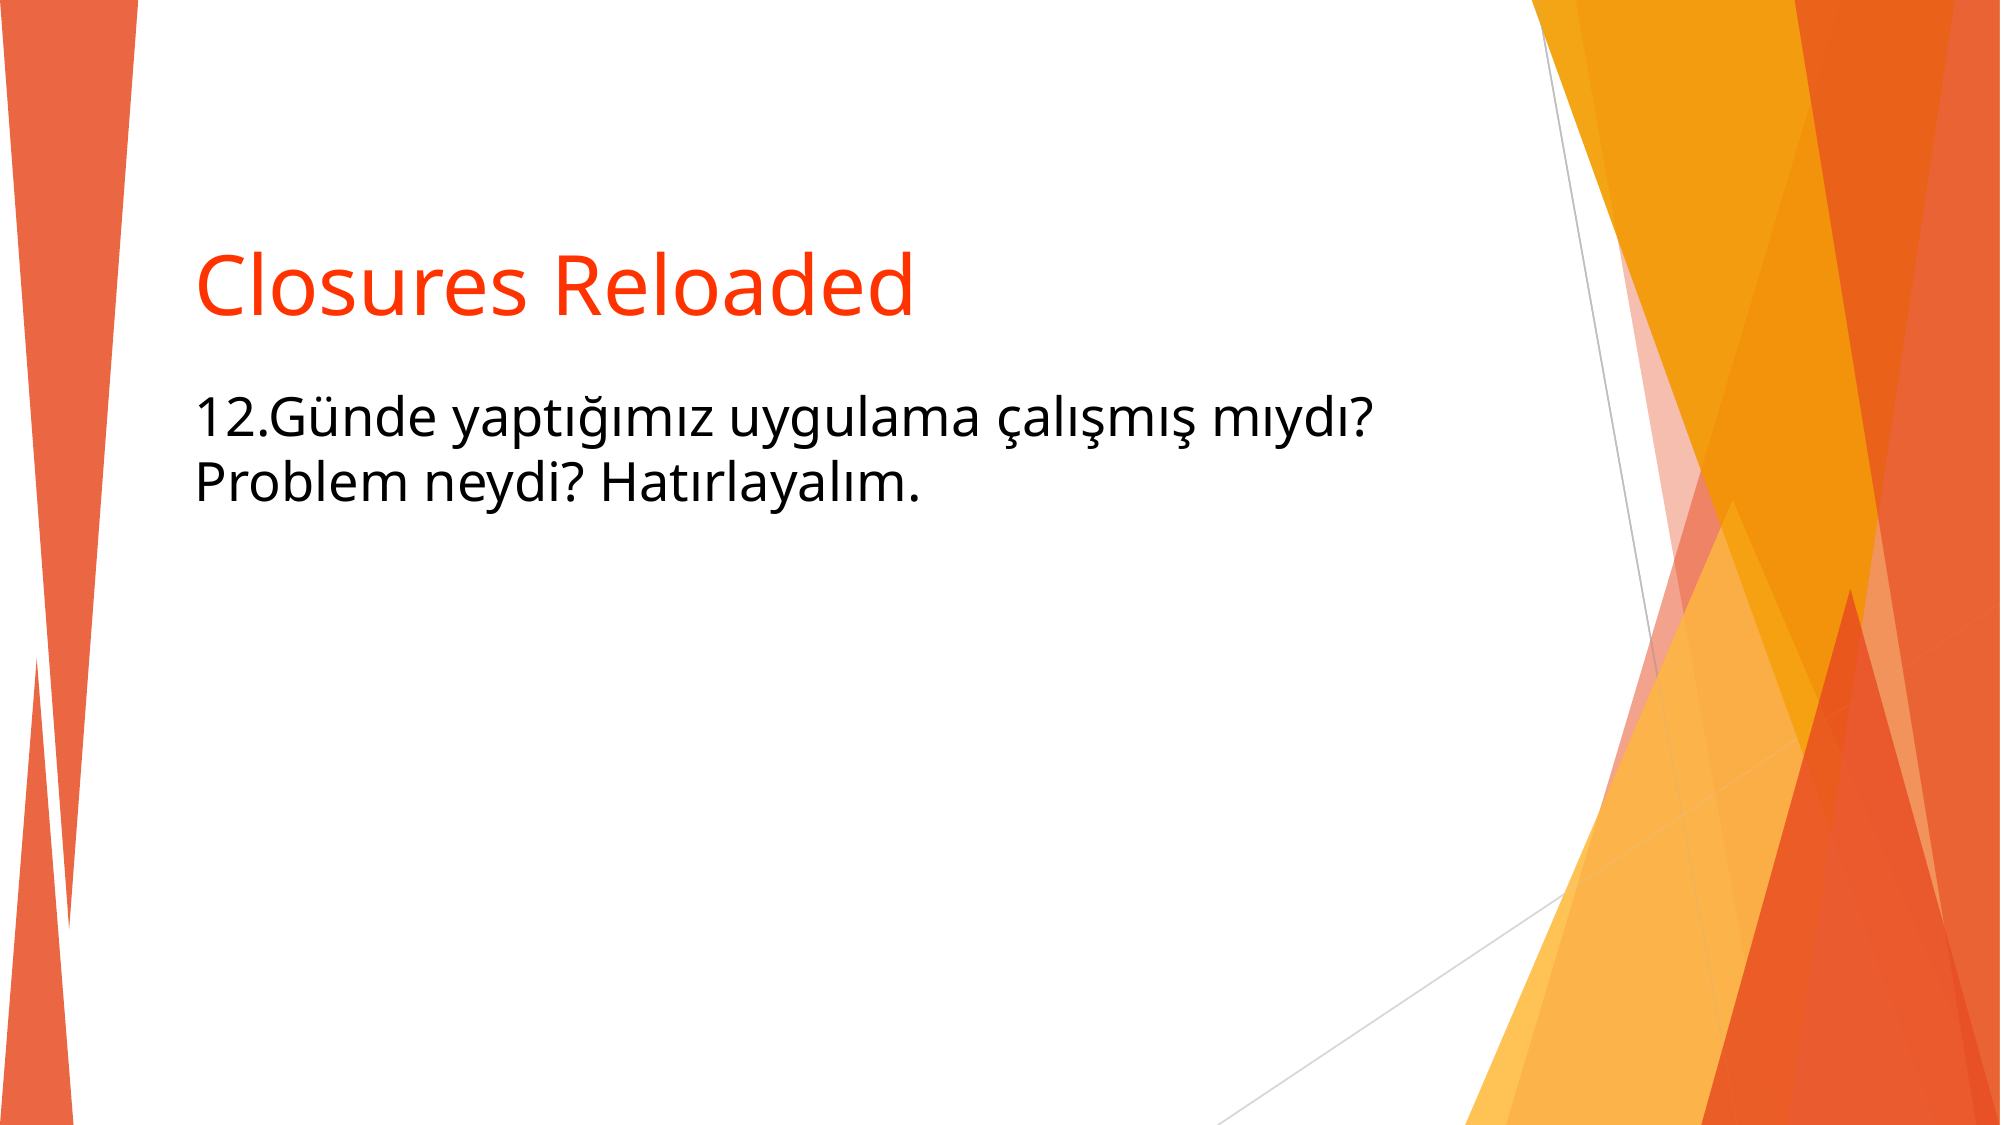

# Closures Reloaded
12.Günde yaptığımız uygulama çalışmış mıydı? Problem neydi? Hatırlayalım.